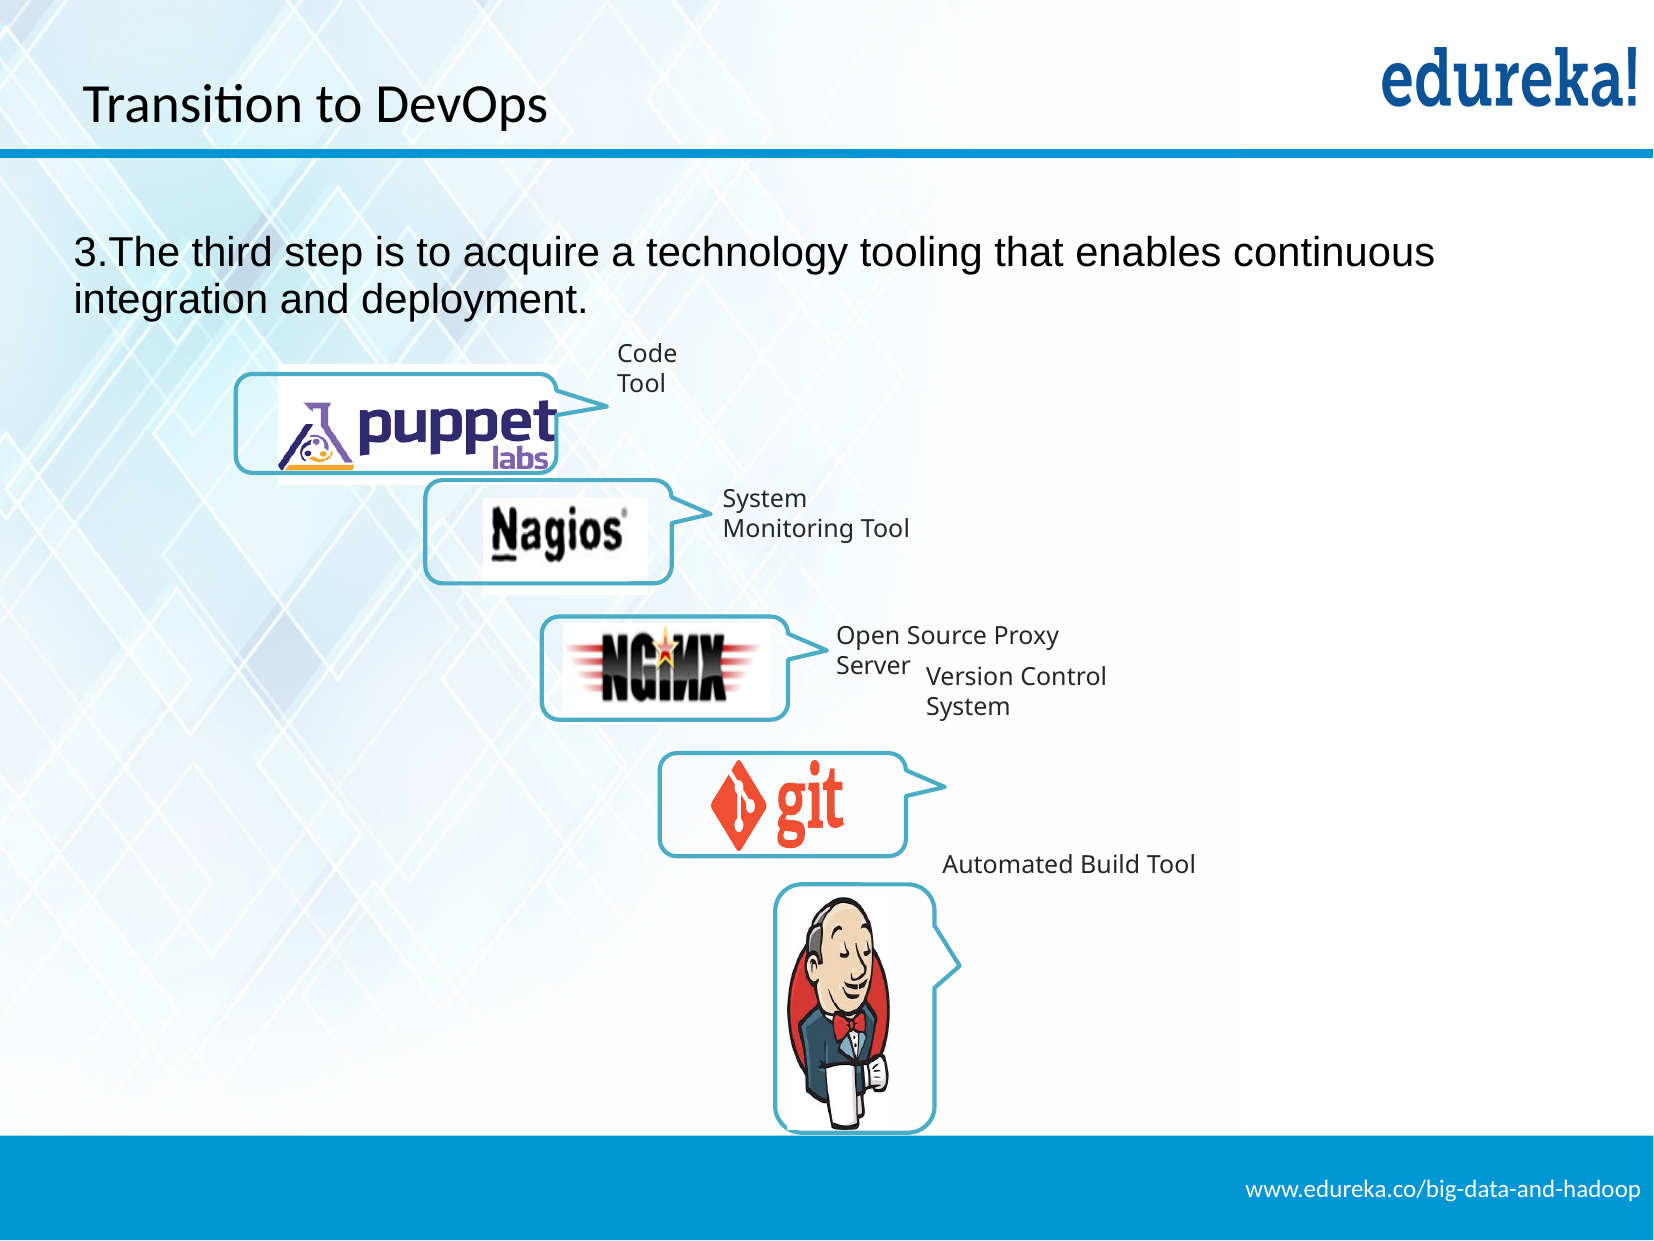

# Transition to DevOps
3.The third step is to acquire a technology tooling that enables continuous integration and deployment.
Code Tool
System Monitoring Tool
Open Source Proxy Server
Version Control System
Automated Build Tool